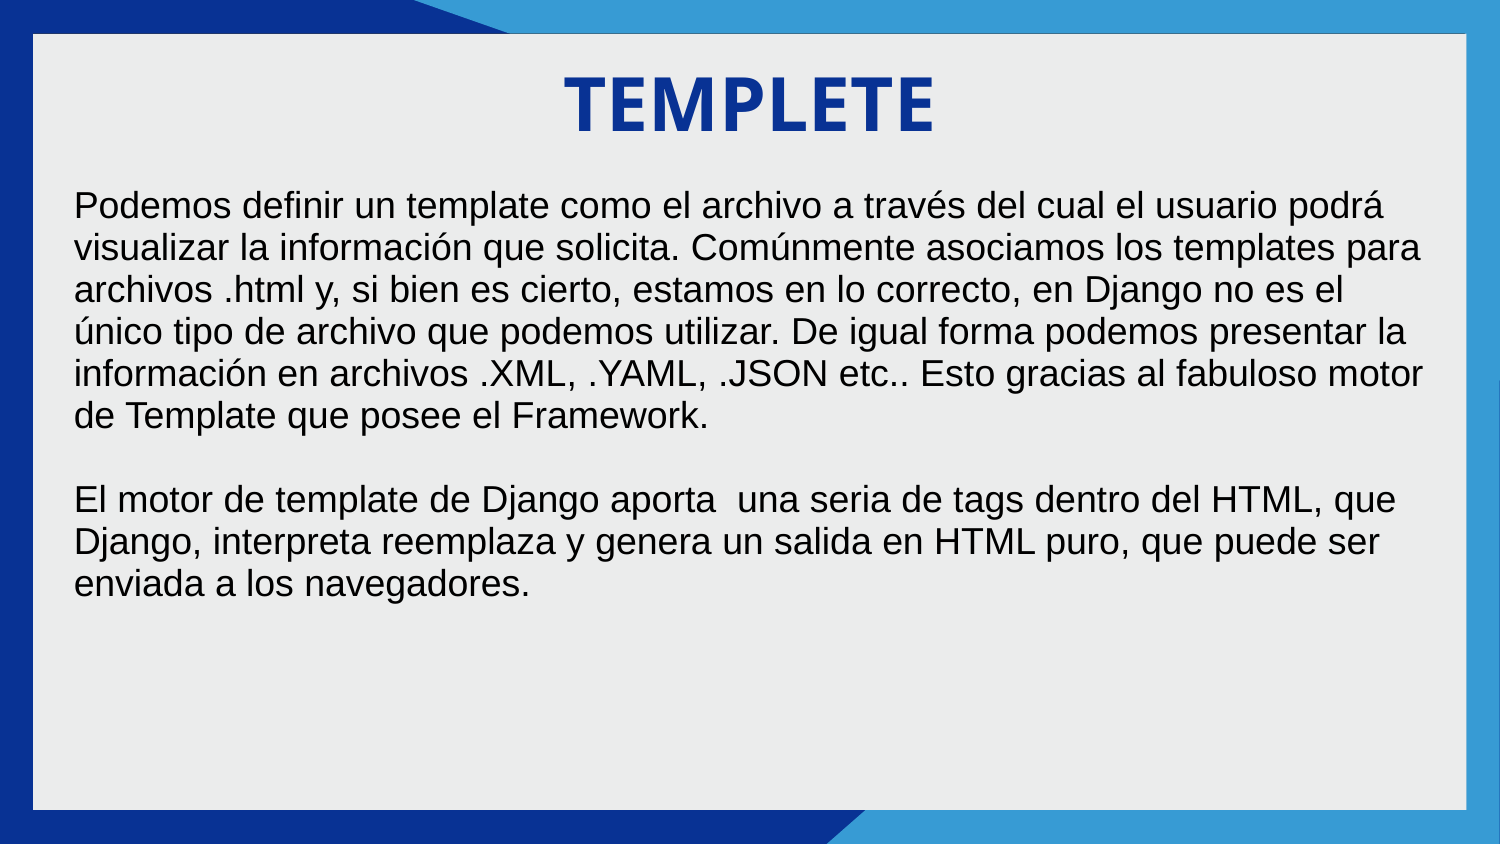

# TEMPLETE
Podemos definir un template como el archivo a través del cual el usuario podrá visualizar la información que solicita. Comúnmente asociamos los templates para archivos .html y, si bien es cierto, estamos en lo correcto, en Django no es el único tipo de archivo que podemos utilizar. De igual forma podemos presentar la información en archivos .XML, .YAML, .JSON etc.. Esto gracias al fabuloso motor de Template que posee el Framework.
El motor de template de Django aporta una seria de tags dentro del HTML, que Django, interpreta reemplaza y genera un salida en HTML puro, que puede ser enviada a los navegadores.